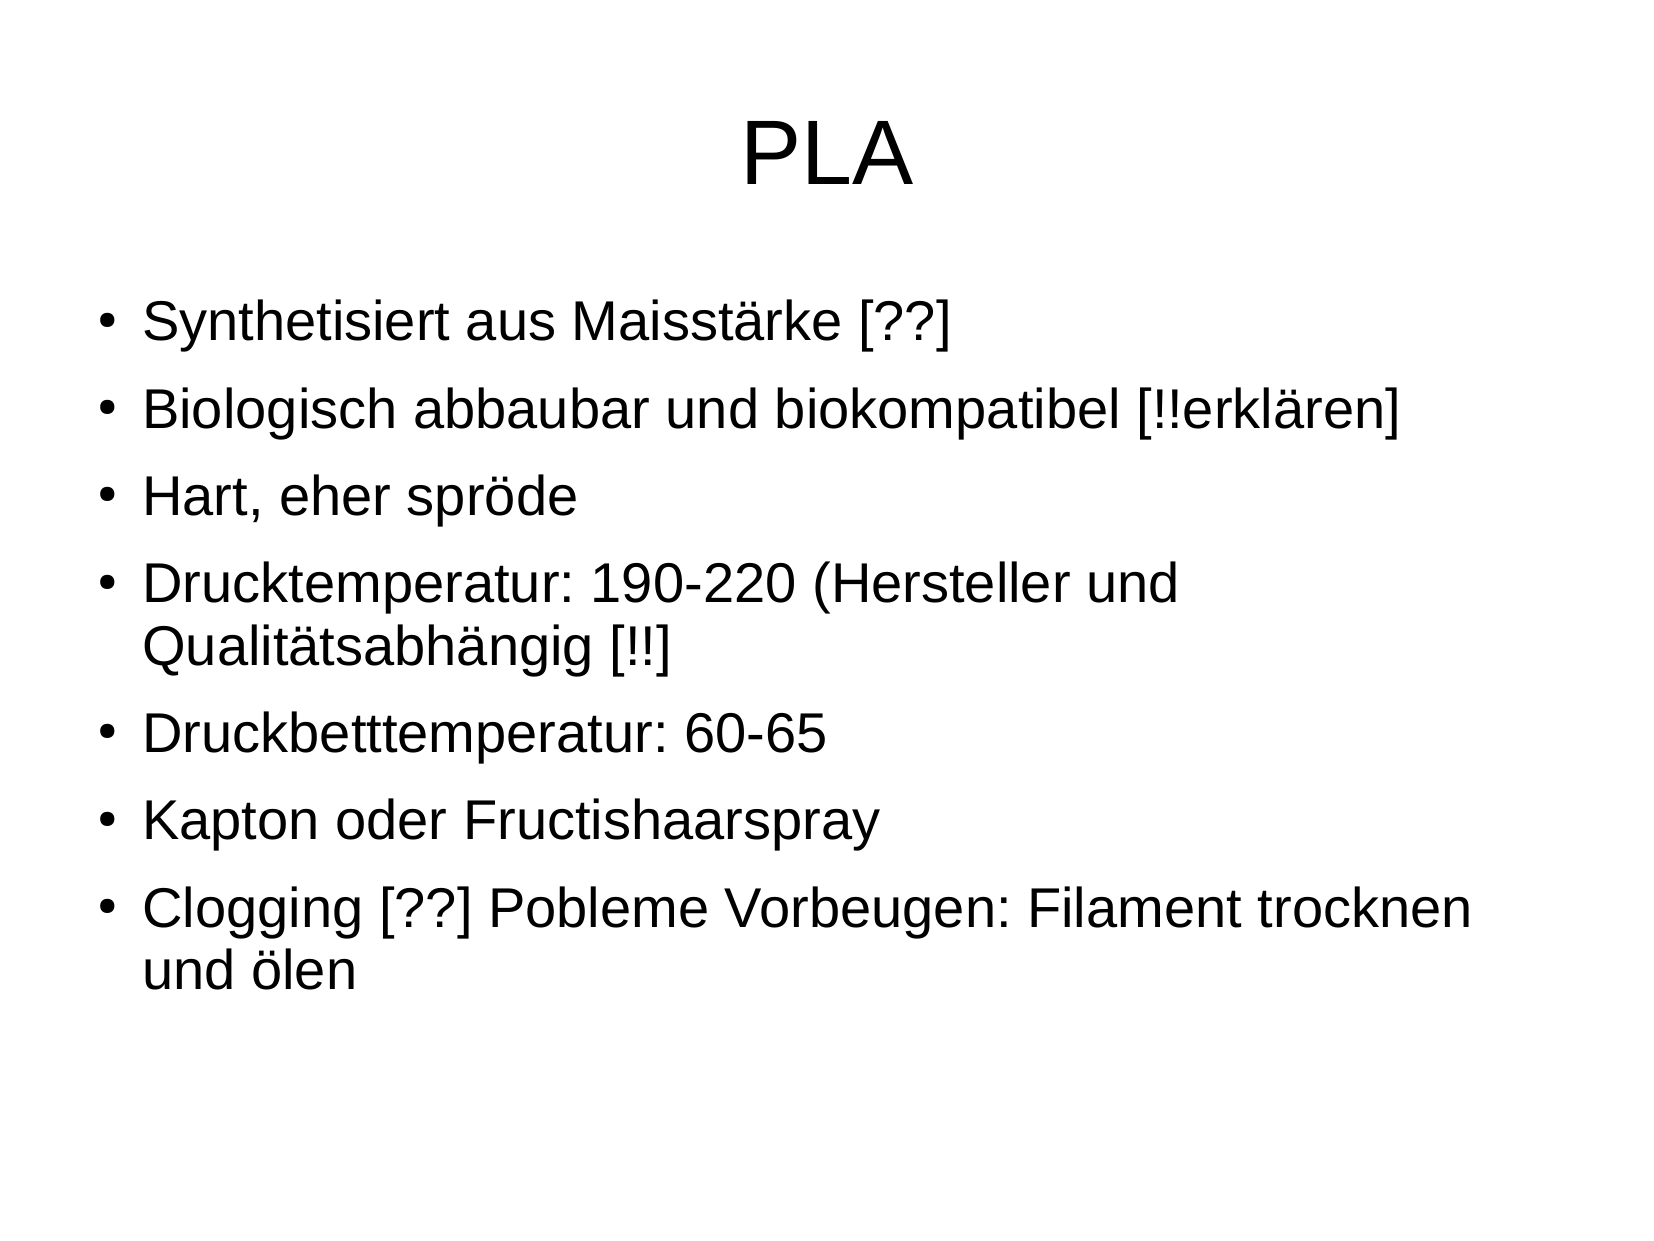

# PLA
Synthetisiert aus Maisstärke [??]
Biologisch abbaubar und biokompatibel [!!erklären]
Hart, eher spröde
Drucktemperatur: 190-220 (Hersteller und Qualitätsabhängig [!!]
Druckbetttemperatur: 60-65
Kapton oder Fructishaarspray
Clogging [??] Pobleme Vorbeugen: Filament trocknen und ölen